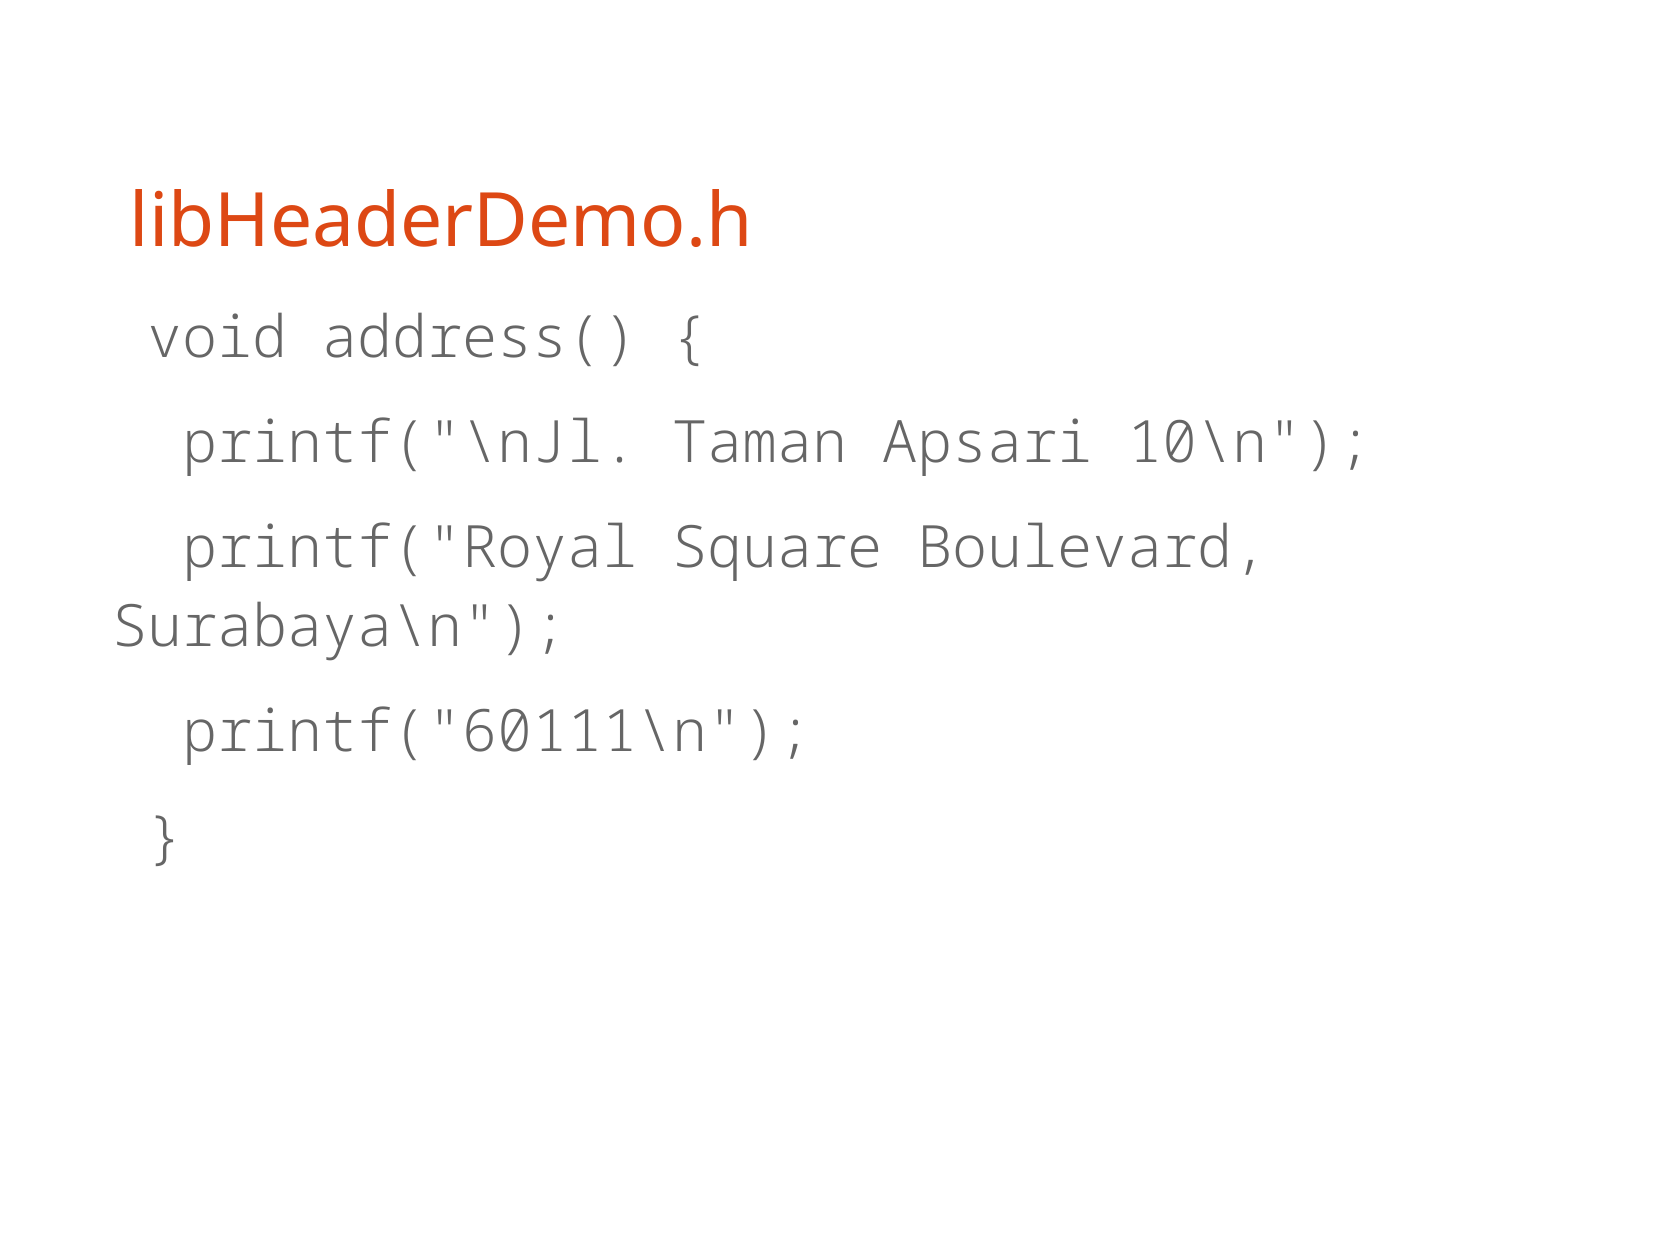

# libHeaderDemo.h
 void address() {
 printf("\nJl. Taman Apsari 10\n");
 printf("Royal Square Boulevard, Surabaya\n");
 printf("60111\n");
 }